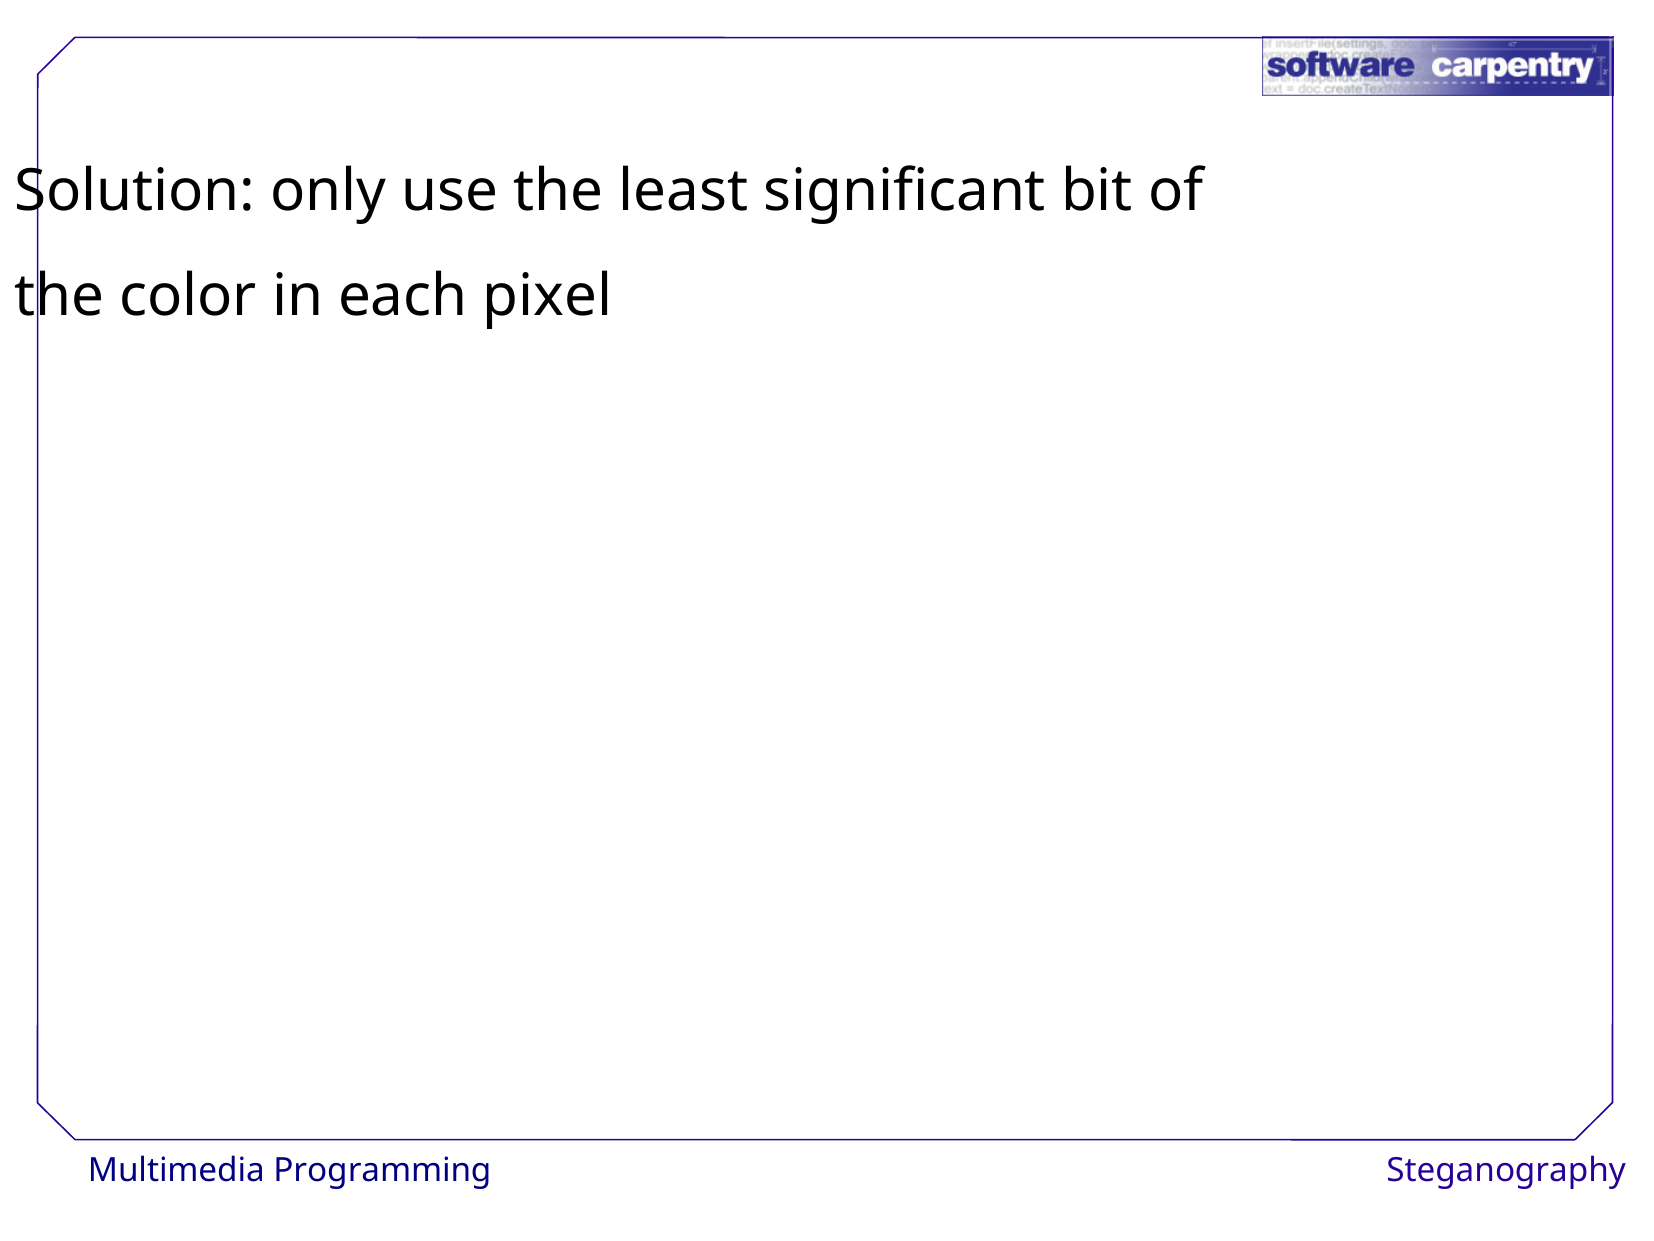

Solution: only use the least significant bit of
the color in each pixel